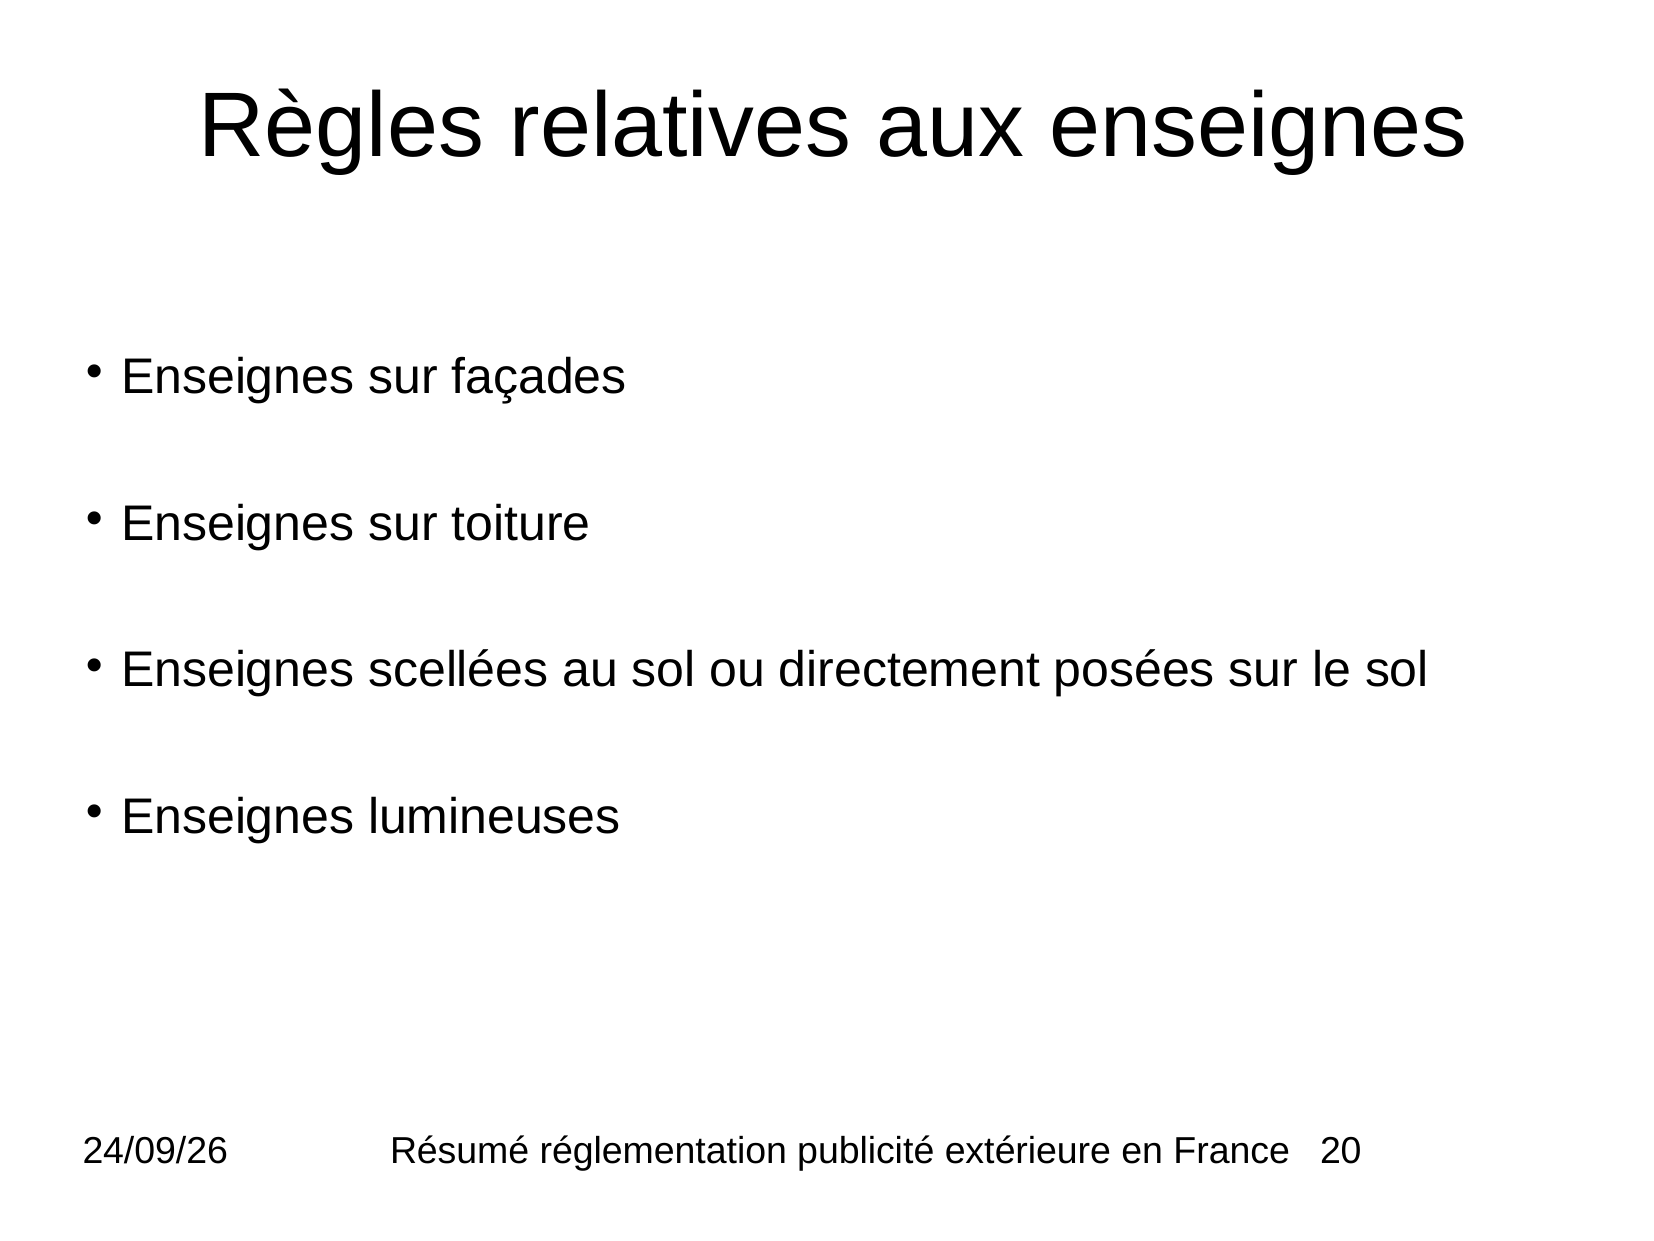

# Règles relatives aux enseignes
Enseignes sur façades
Enseignes sur toiture
Enseignes scellées au sol ou directement posées sur le sol
Enseignes lumineuses
Résumé réglementation publicité extérieure en France
20